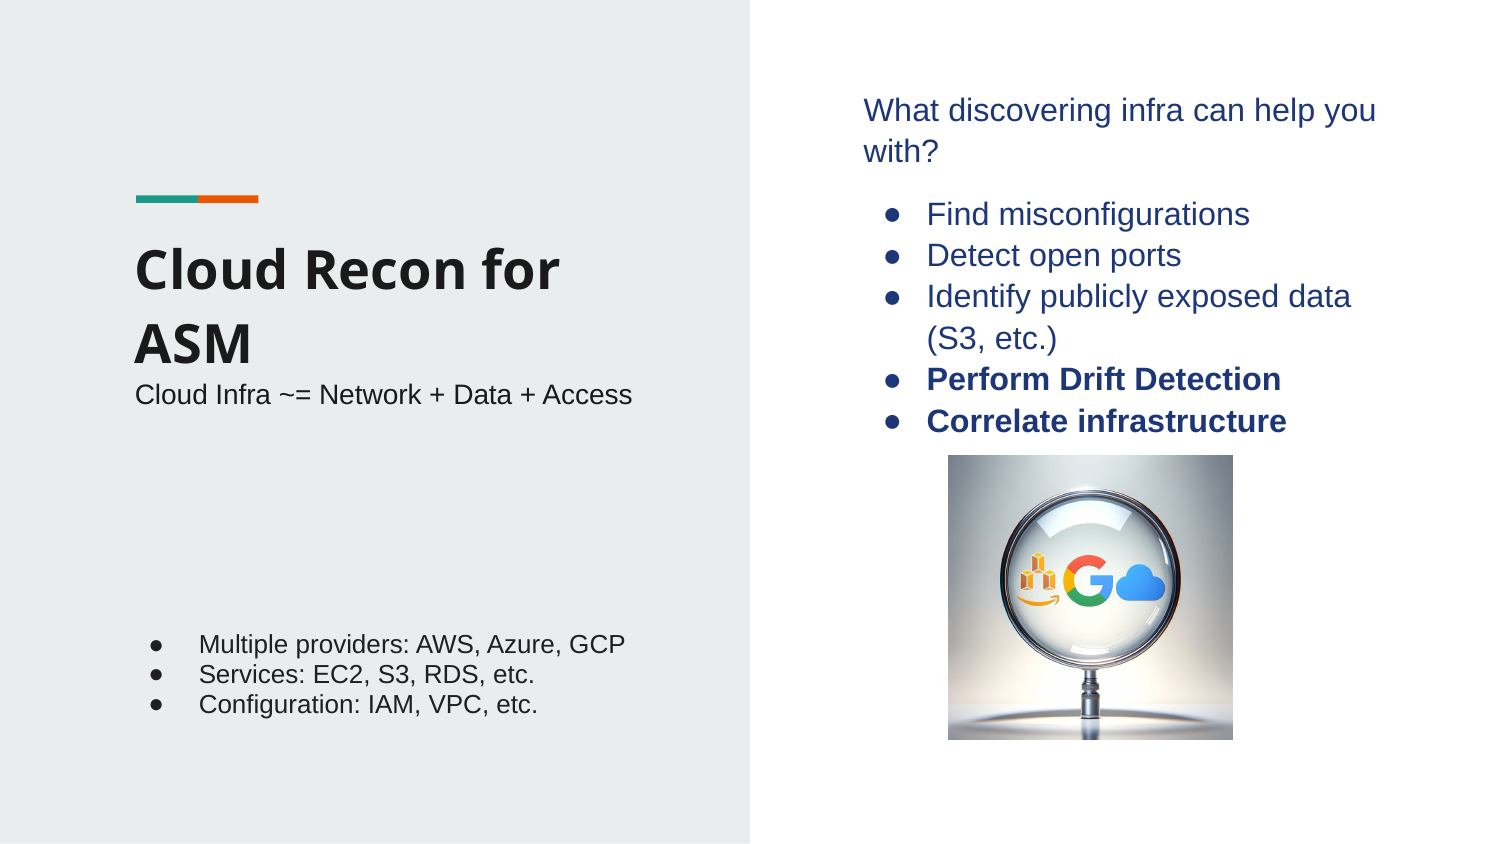

What discovering infra can help you with?
Find misconfigurations
Detect open ports
Identify publicly exposed data (S3, etc.)
Perform Drift Detection
Correlate infrastructure
# Cloud Recon for ASM Cloud Infra ~= Network + Data + Access
Multiple providers: AWS, Azure, GCP
Services: EC2, S3, RDS, etc.
Configuration: IAM, VPC, etc.